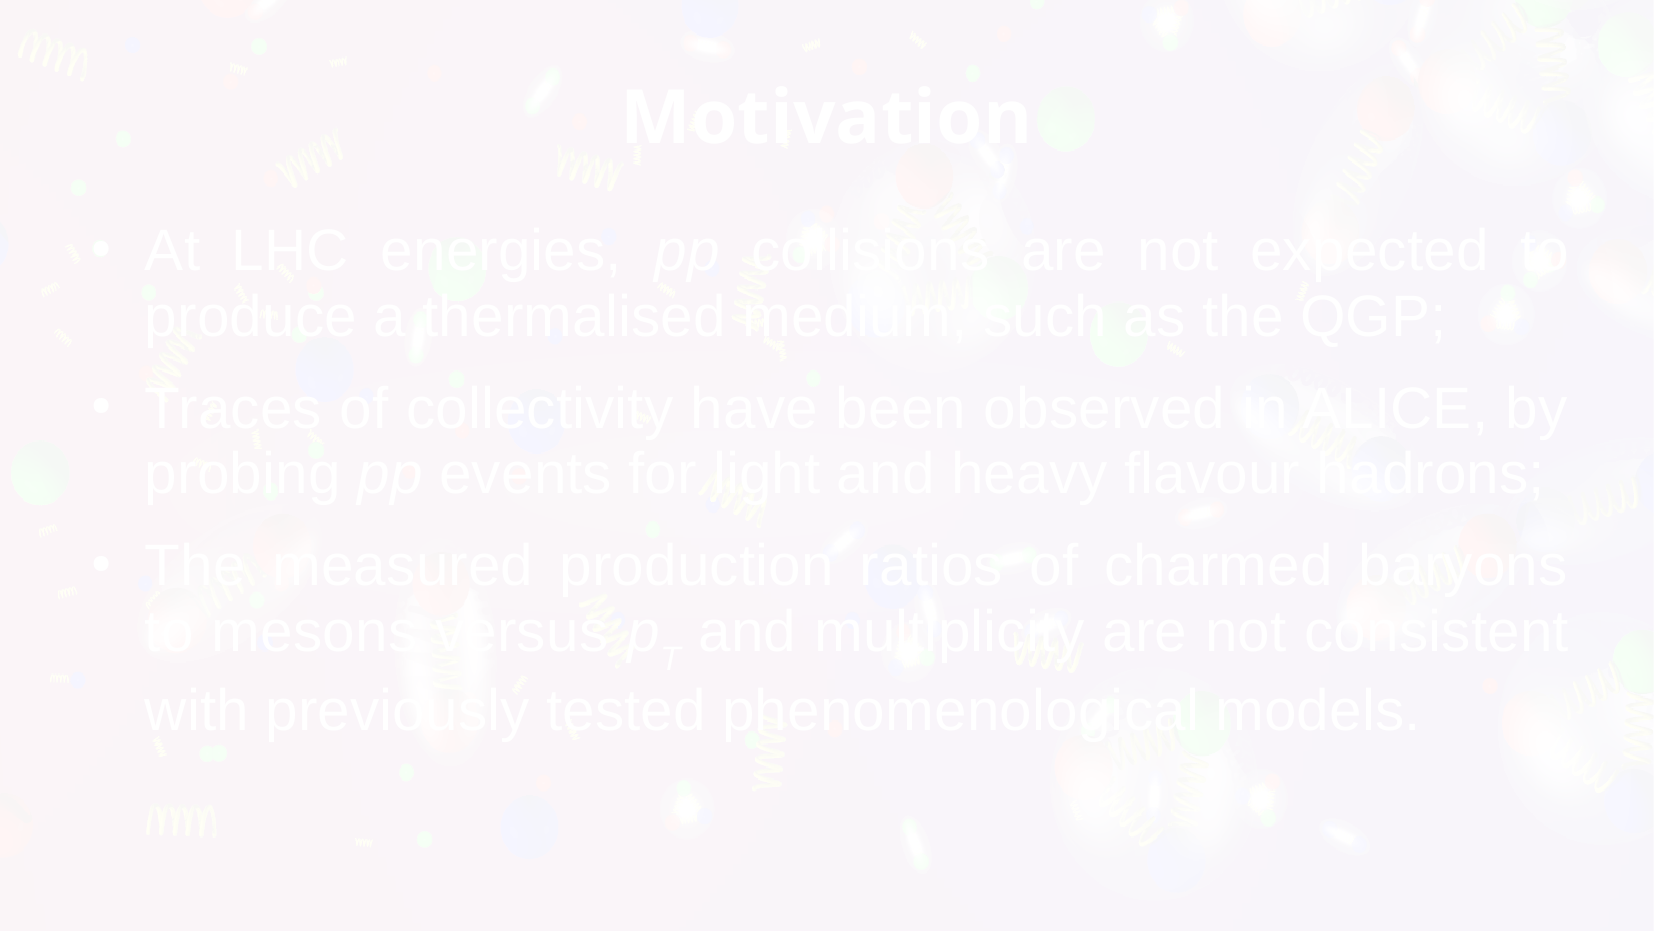

# Motivation
At LHC energies, pp collisions are not expected to produce a thermalised medium, such as the QGP;
Traces of collectivity have been observed in ALICE, by probing pp events for light and heavy flavour hadrons;
The measured production ratios of charmed baryons to mesons versus pT and multiplicity are not consistent with previously tested phenomenological models.